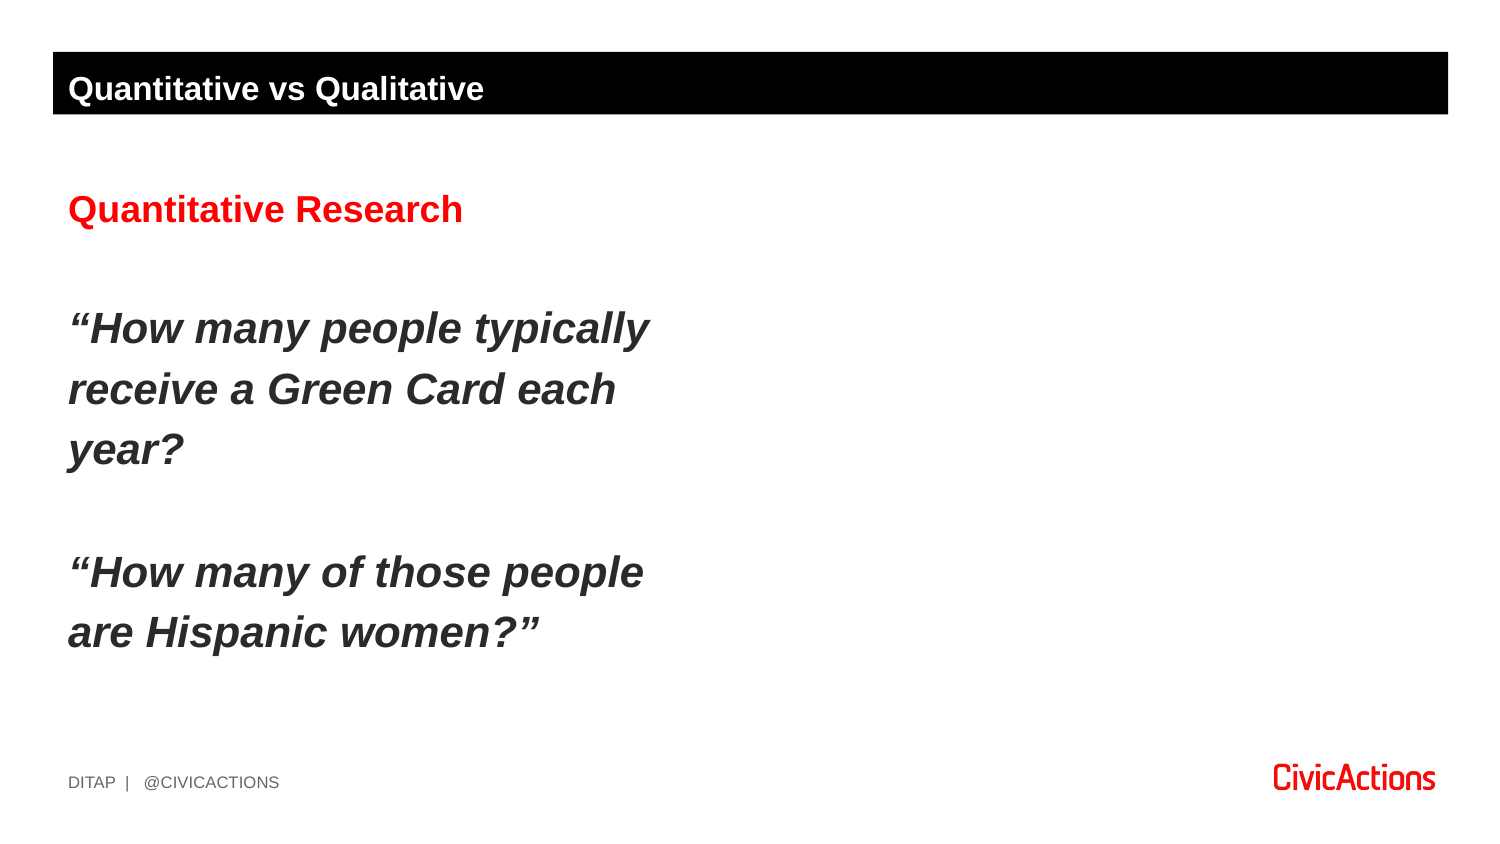

# Quantitative vs Qualitative
Quantitative Research
“How many people typically receive a Green Card each year?
“How many of those people are Hispanic women?”